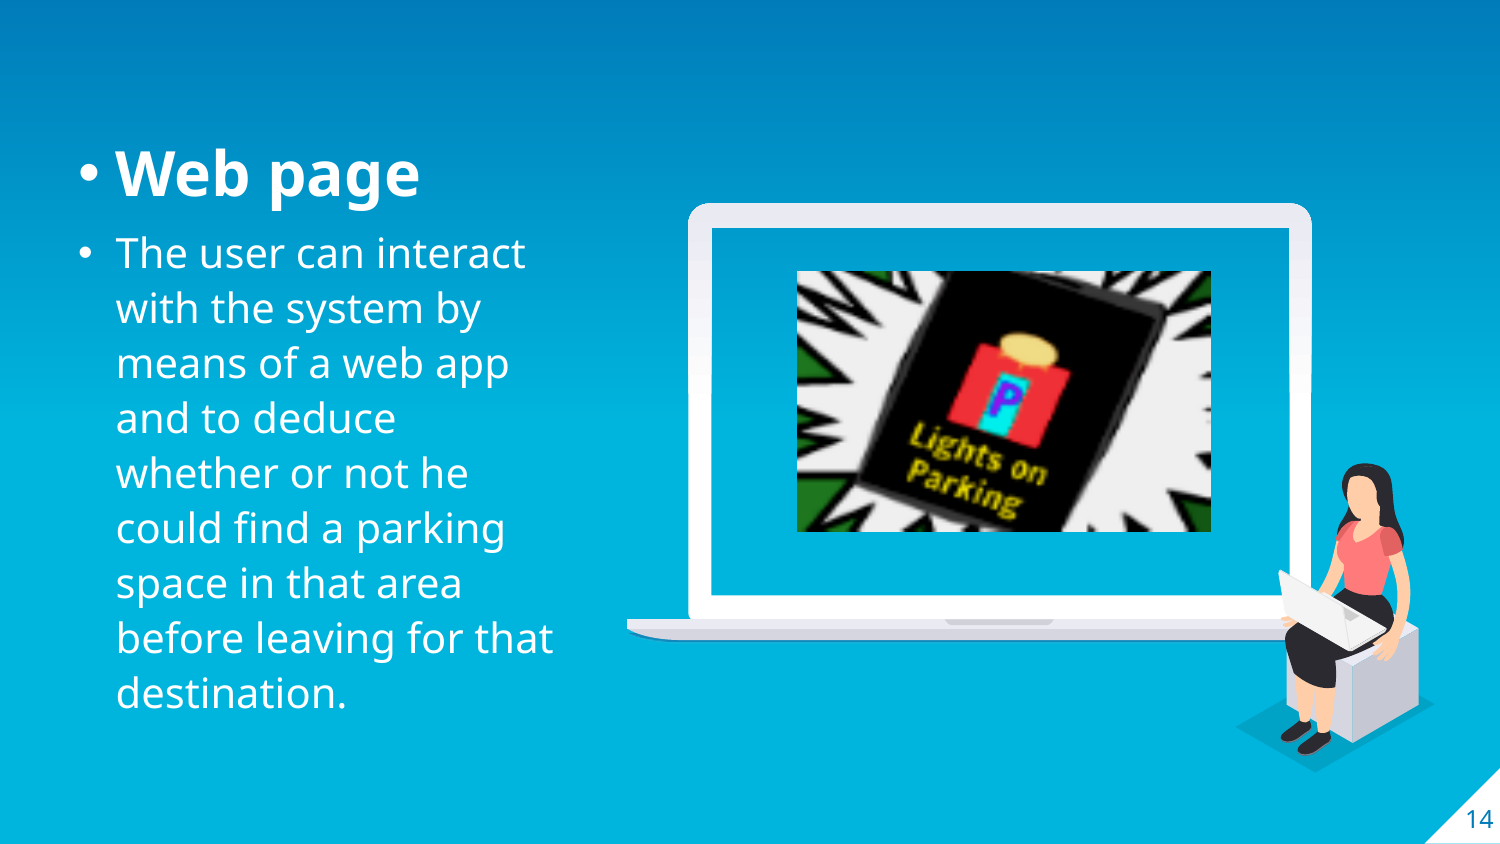

# Web page
The user can interact with the system by means of a web app and to deduce whether or not he could find a parking space in that area before leaving for that destination.